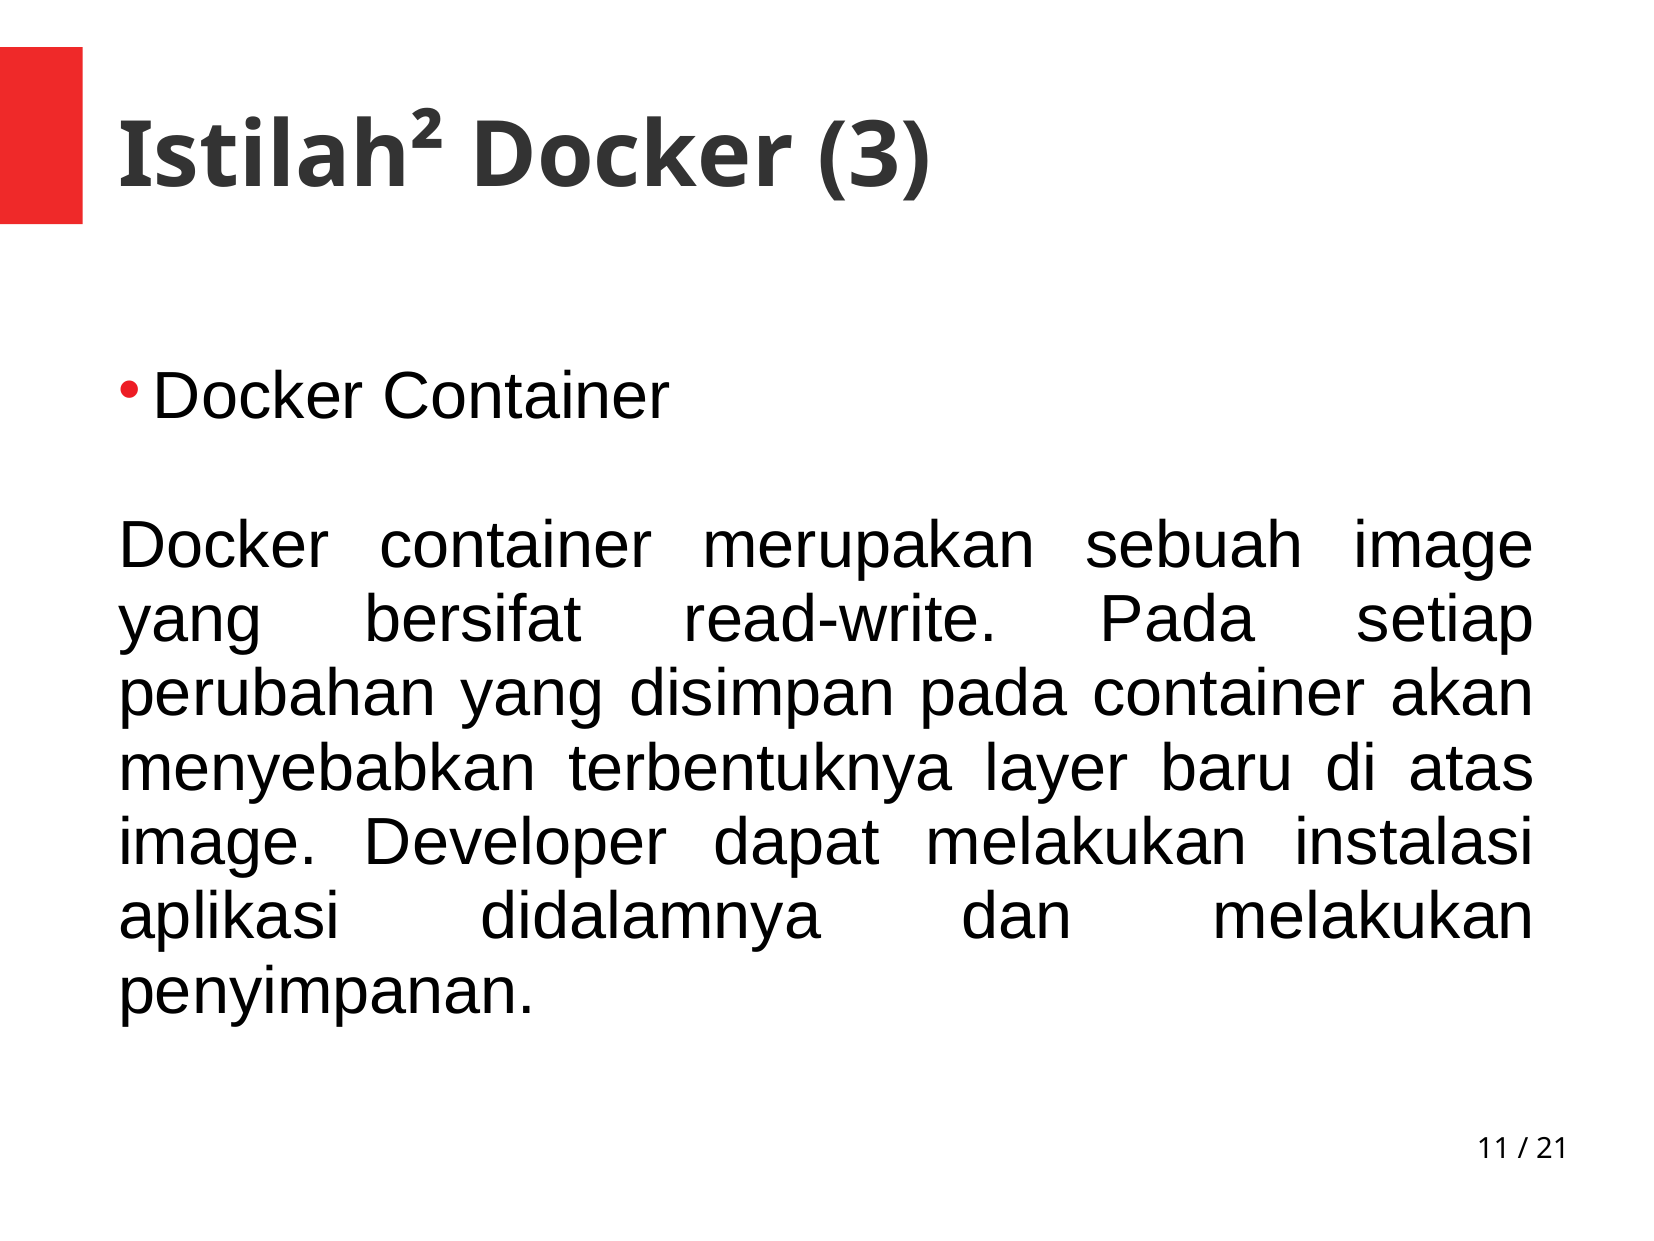

# Istilah² Docker (3)
Docker Container
Docker container merupakan sebuah image yang bersifat read-write. Pada setiap perubahan yang disimpan pada container akan menyebabkan terbentuknya layer baru di atas image. Developer dapat melakukan instalasi aplikasi didalamnya dan melakukan penyimpanan.
11